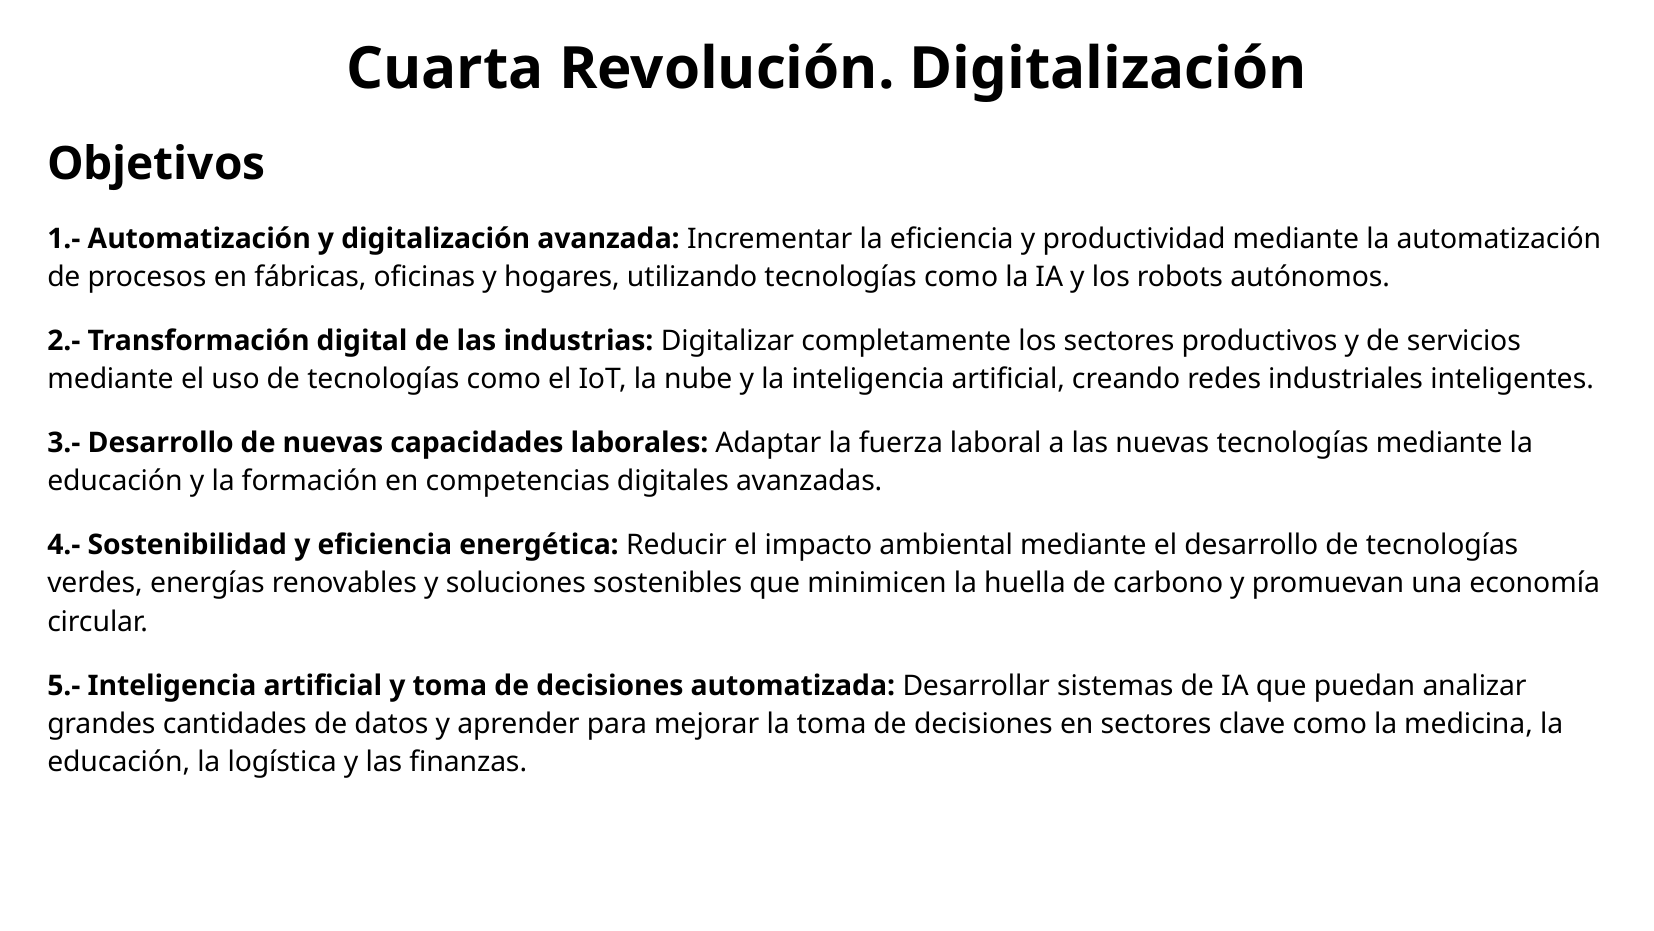

# Cuarta Revolución. Digitalización
Objetivos
1.- Automatización y digitalización avanzada: Incrementar la eficiencia y productividad mediante la automatización de procesos en fábricas, oficinas y hogares, utilizando tecnologías como la IA y los robots autónomos.
2.- Transformación digital de las industrias: Digitalizar completamente los sectores productivos y de servicios mediante el uso de tecnologías como el IoT, la nube y la inteligencia artificial, creando redes industriales inteligentes.
3.- Desarrollo de nuevas capacidades laborales: Adaptar la fuerza laboral a las nuevas tecnologías mediante la educación y la formación en competencias digitales avanzadas.
4.- Sostenibilidad y eficiencia energética: Reducir el impacto ambiental mediante el desarrollo de tecnologías verdes, energías renovables y soluciones sostenibles que minimicen la huella de carbono y promuevan una economía circular.
5.- Inteligencia artificial y toma de decisiones automatizada: Desarrollar sistemas de IA que puedan analizar grandes cantidades de datos y aprender para mejorar la toma de decisiones en sectores clave como la medicina, la educación, la logística y las finanzas.